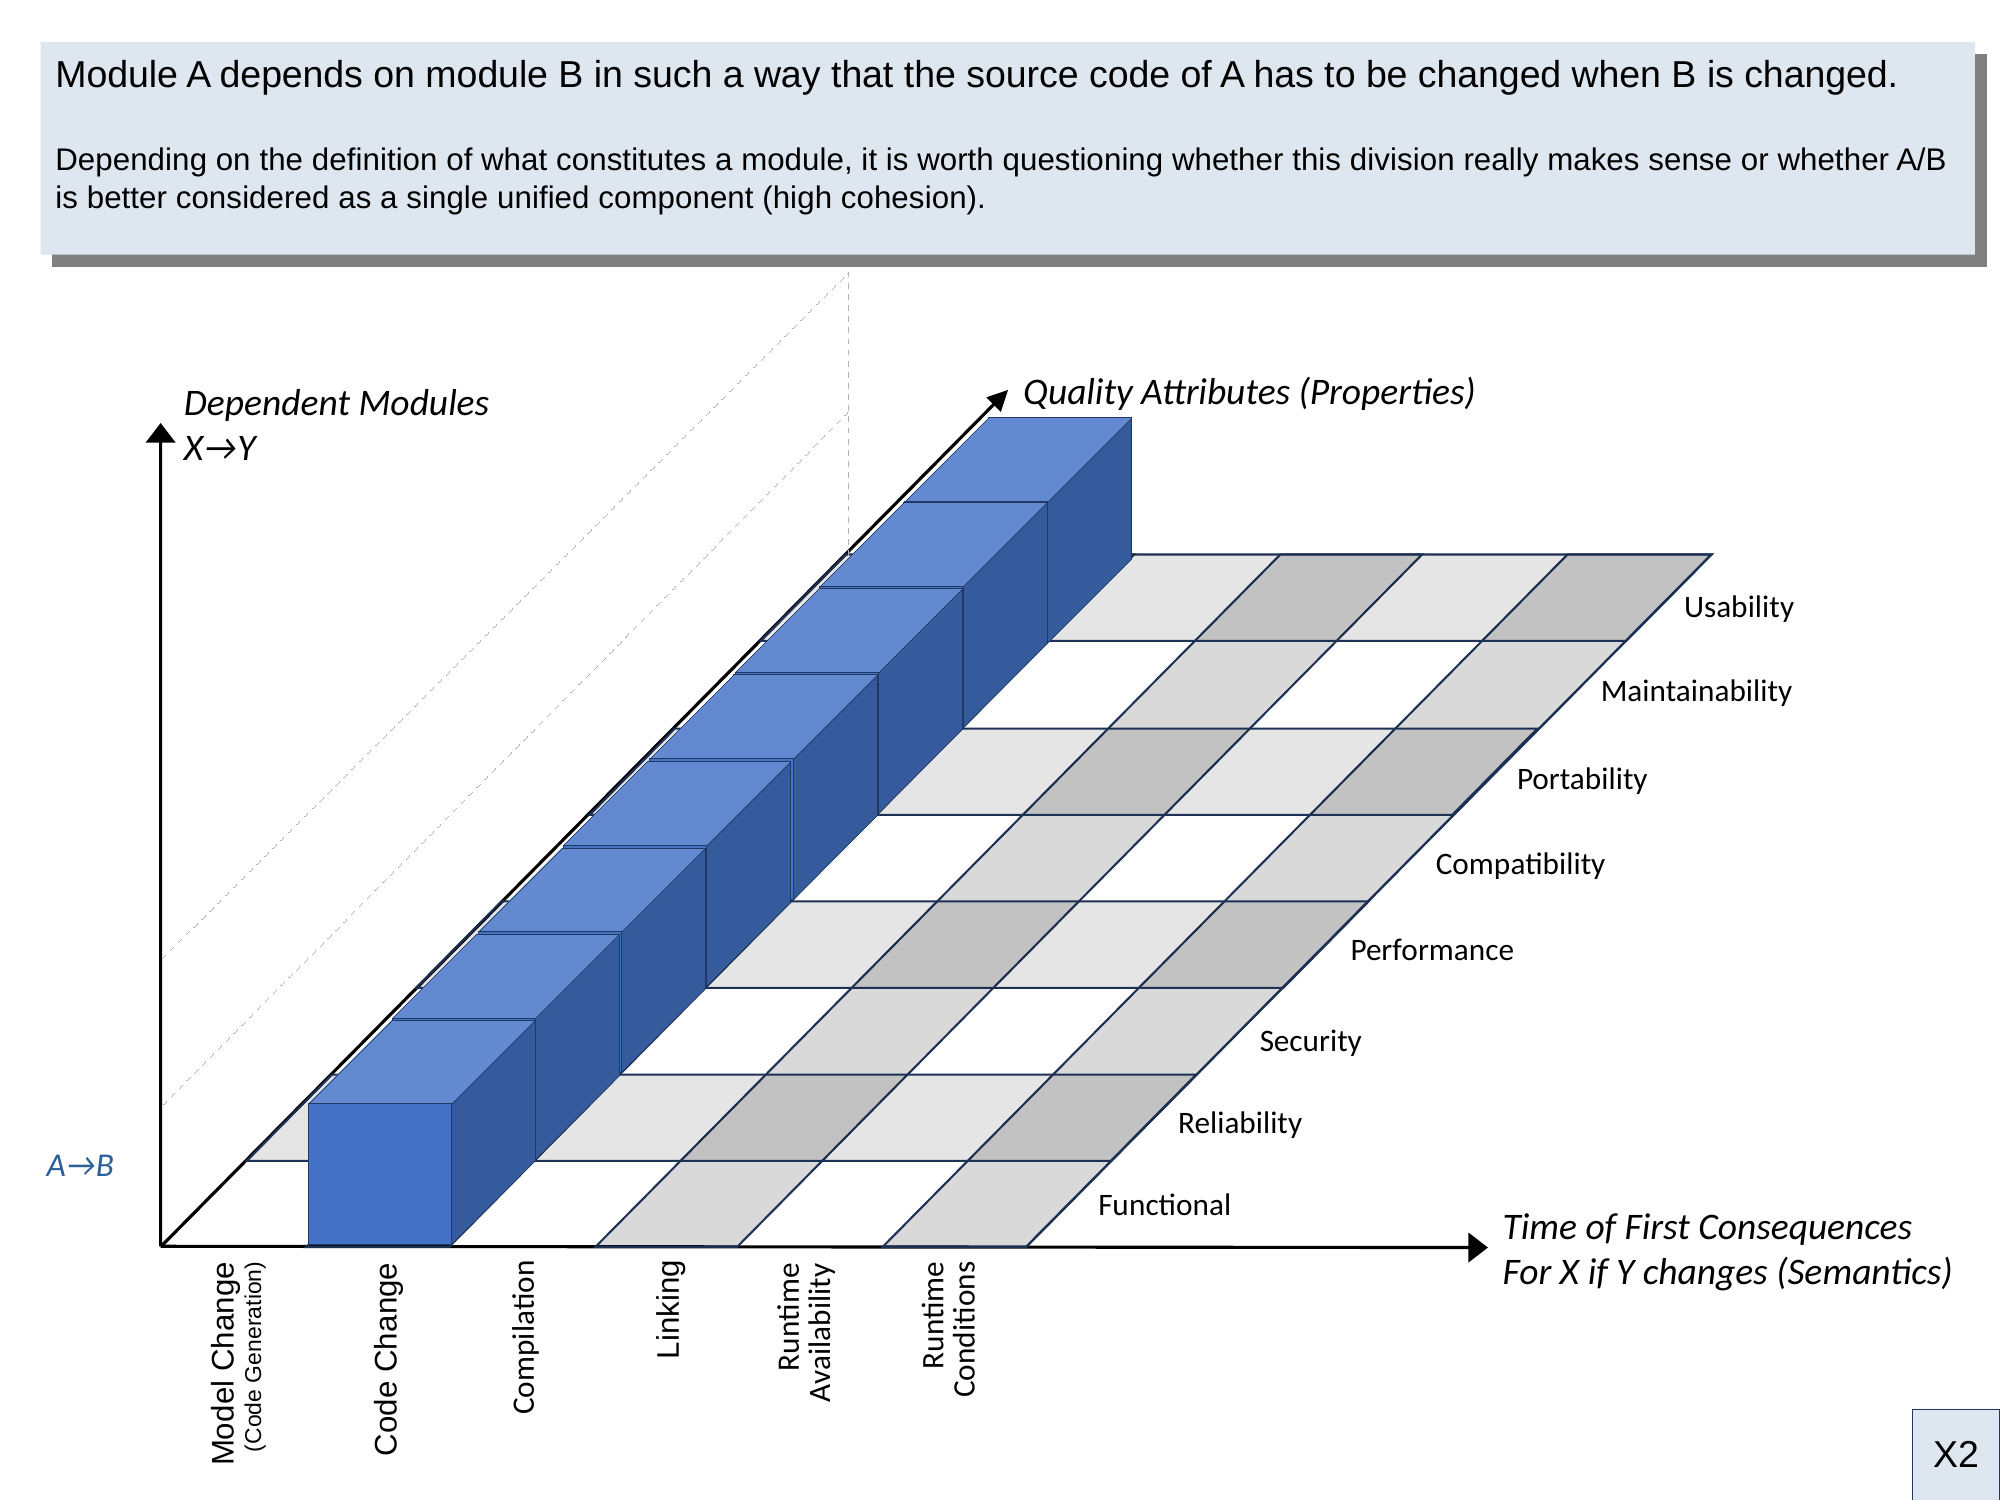

Module A depends on module B in such a way that the source code of A has to be changed when B is changed.
Depending on the definition of what constitutes a module, it is worth questioning whether this division really makes sense or whether A/B is better considered as a single unified component (high cohesion).
 Dependent Modules
 X→Y
Quality Attributes (Properties)
Usability
A→B
Maintainability
Portability
Compatibility
 Performance
Security
Reliability
Functional
Time of First Consequences
For X if Y changes (Semantics)
Runtime
Availability
Runtime
Conditions
Model Change
(Code Generation)
Linking
Code Change
Compilation
X2